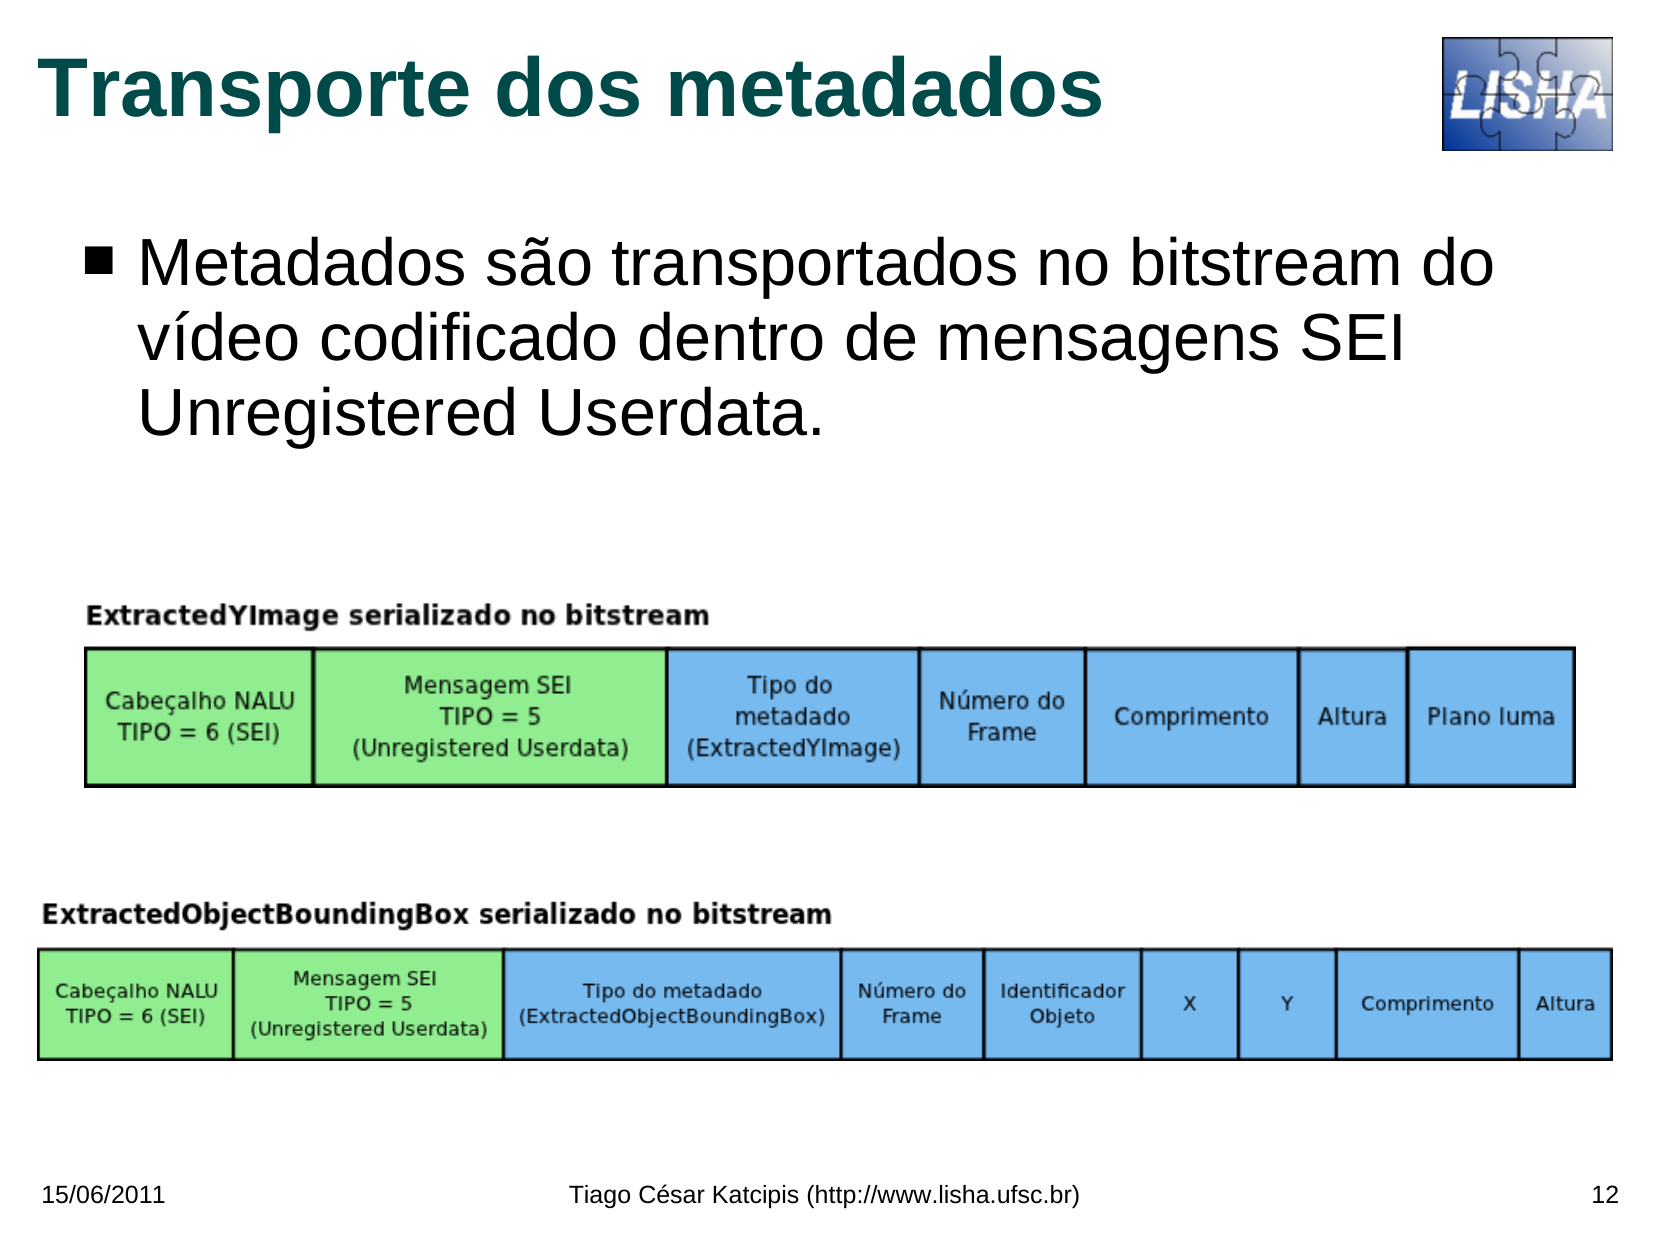

# Transporte dos metadados
Metadados são transportados no bitstream do vídeo codificado dentro de mensagens SEI Unregistered Userdata.